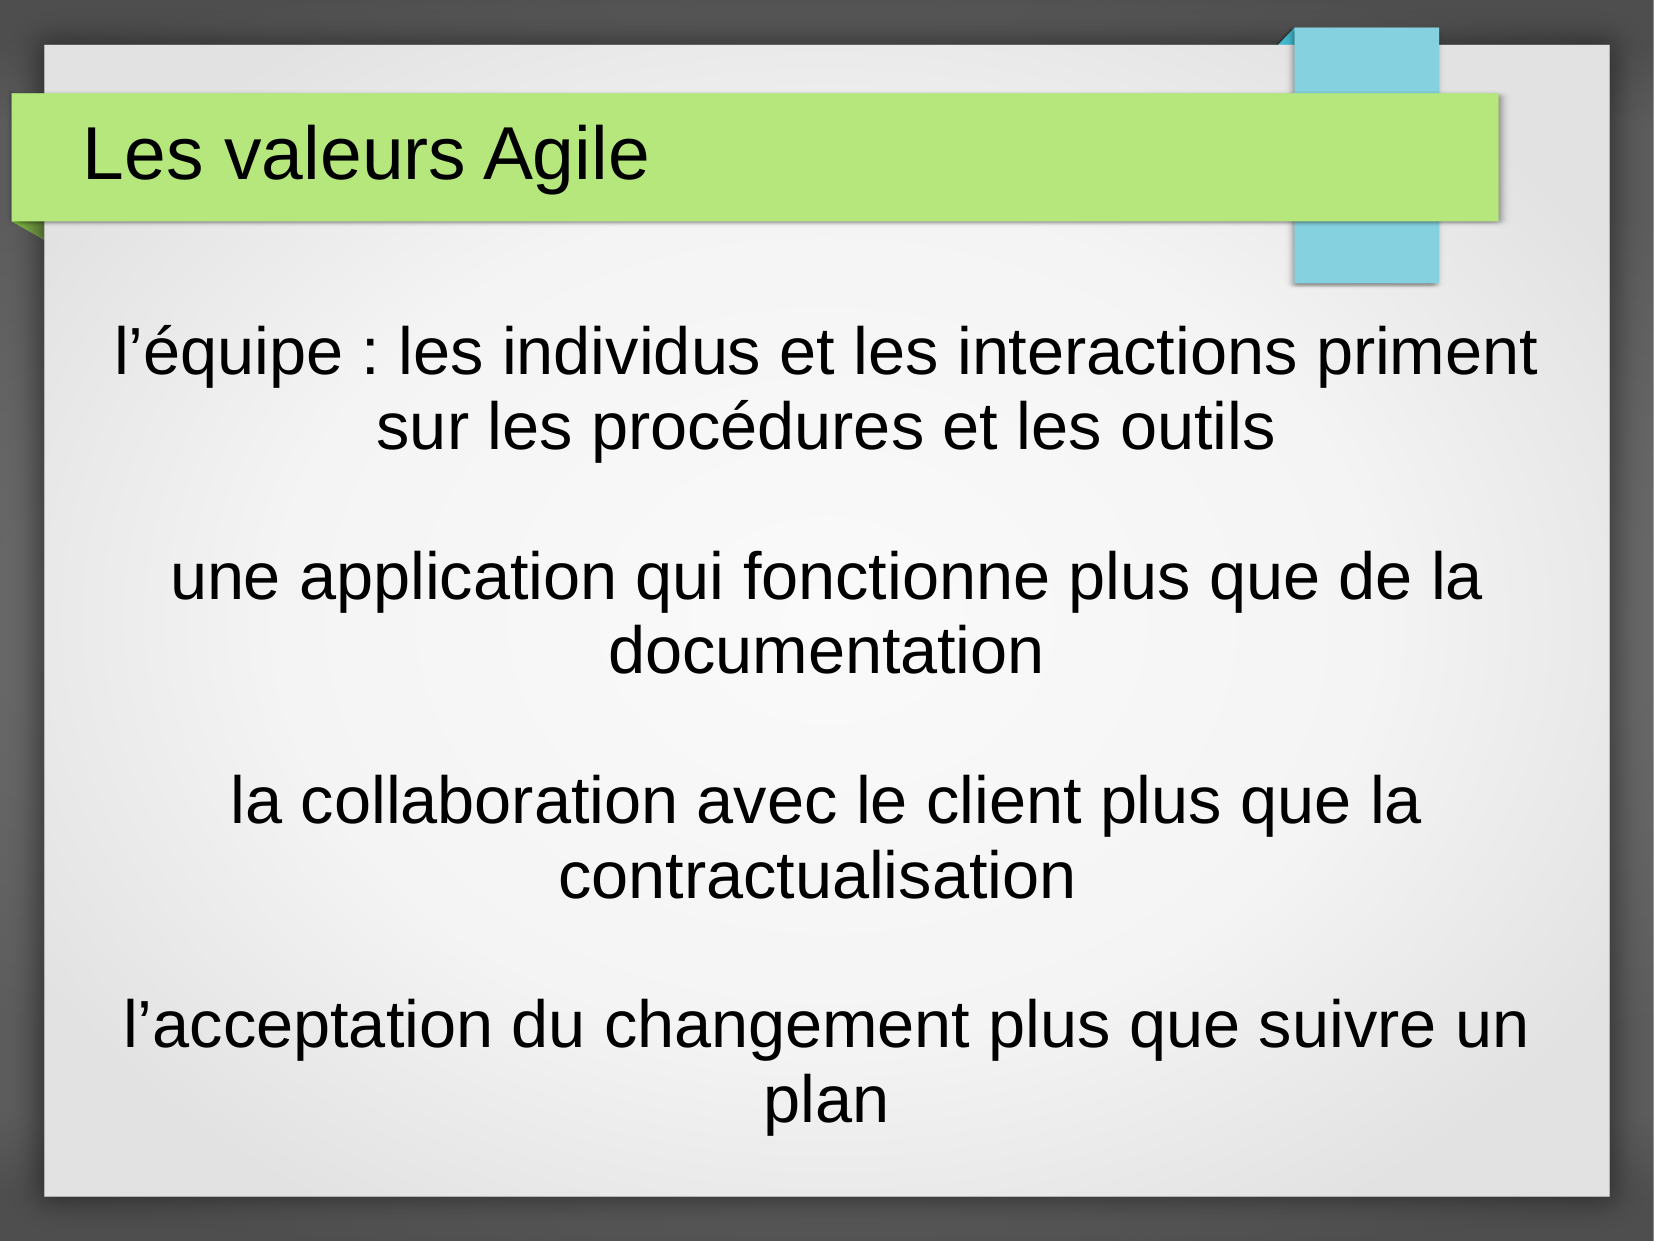

# Les valeurs Agile
l’équipe : les individus et les interactions priment sur les procédures et les outils
une application qui fonctionne plus que de la documentation
la collaboration avec le client plus que la contractualisation
l’acceptation du changement plus que suivre un plan